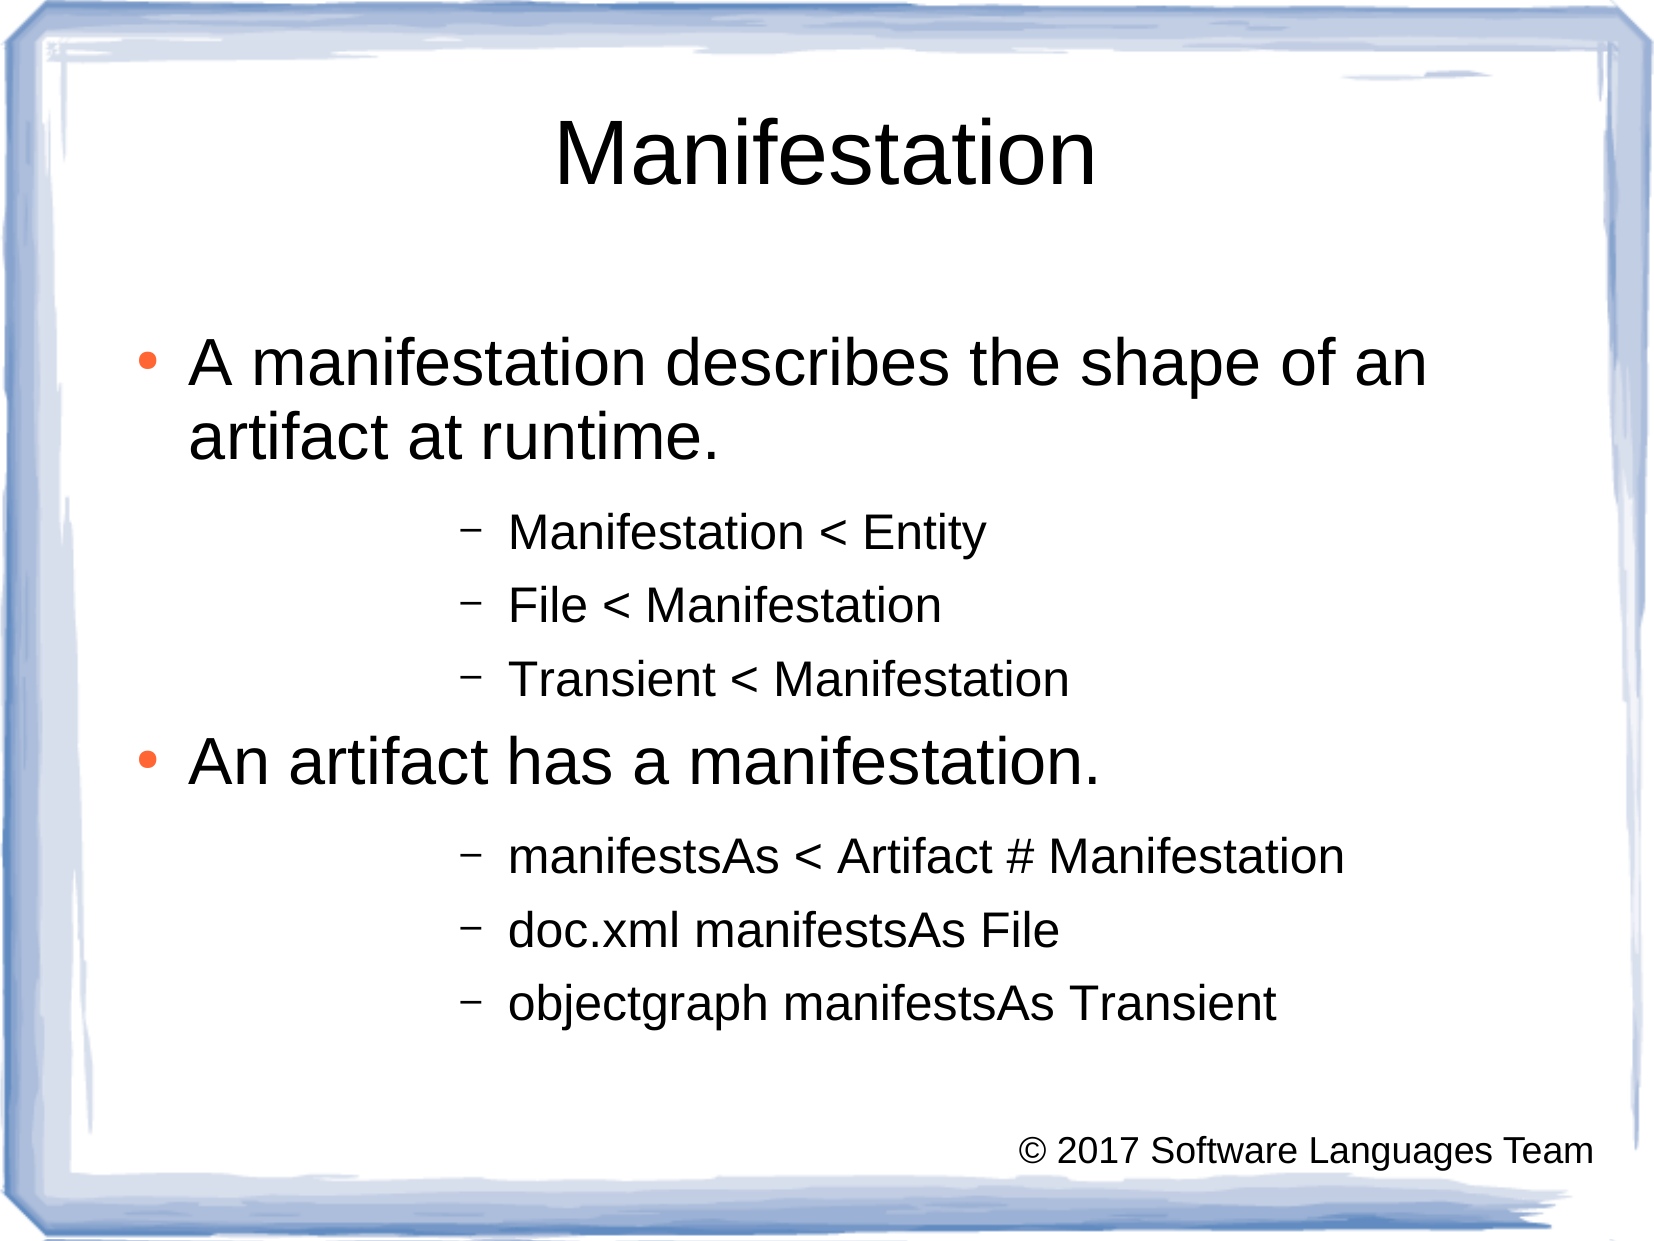

# Manifestation
A manifestation describes the shape of an artifact at runtime.
Manifestation < Entity
File < Manifestation
Transient < Manifestation
An artifact has a manifestation.
manifestsAs < Artifact # Manifestation
doc.xml manifestsAs File
objectgraph manifestsAs Transient
© 2017 Software Languages Team